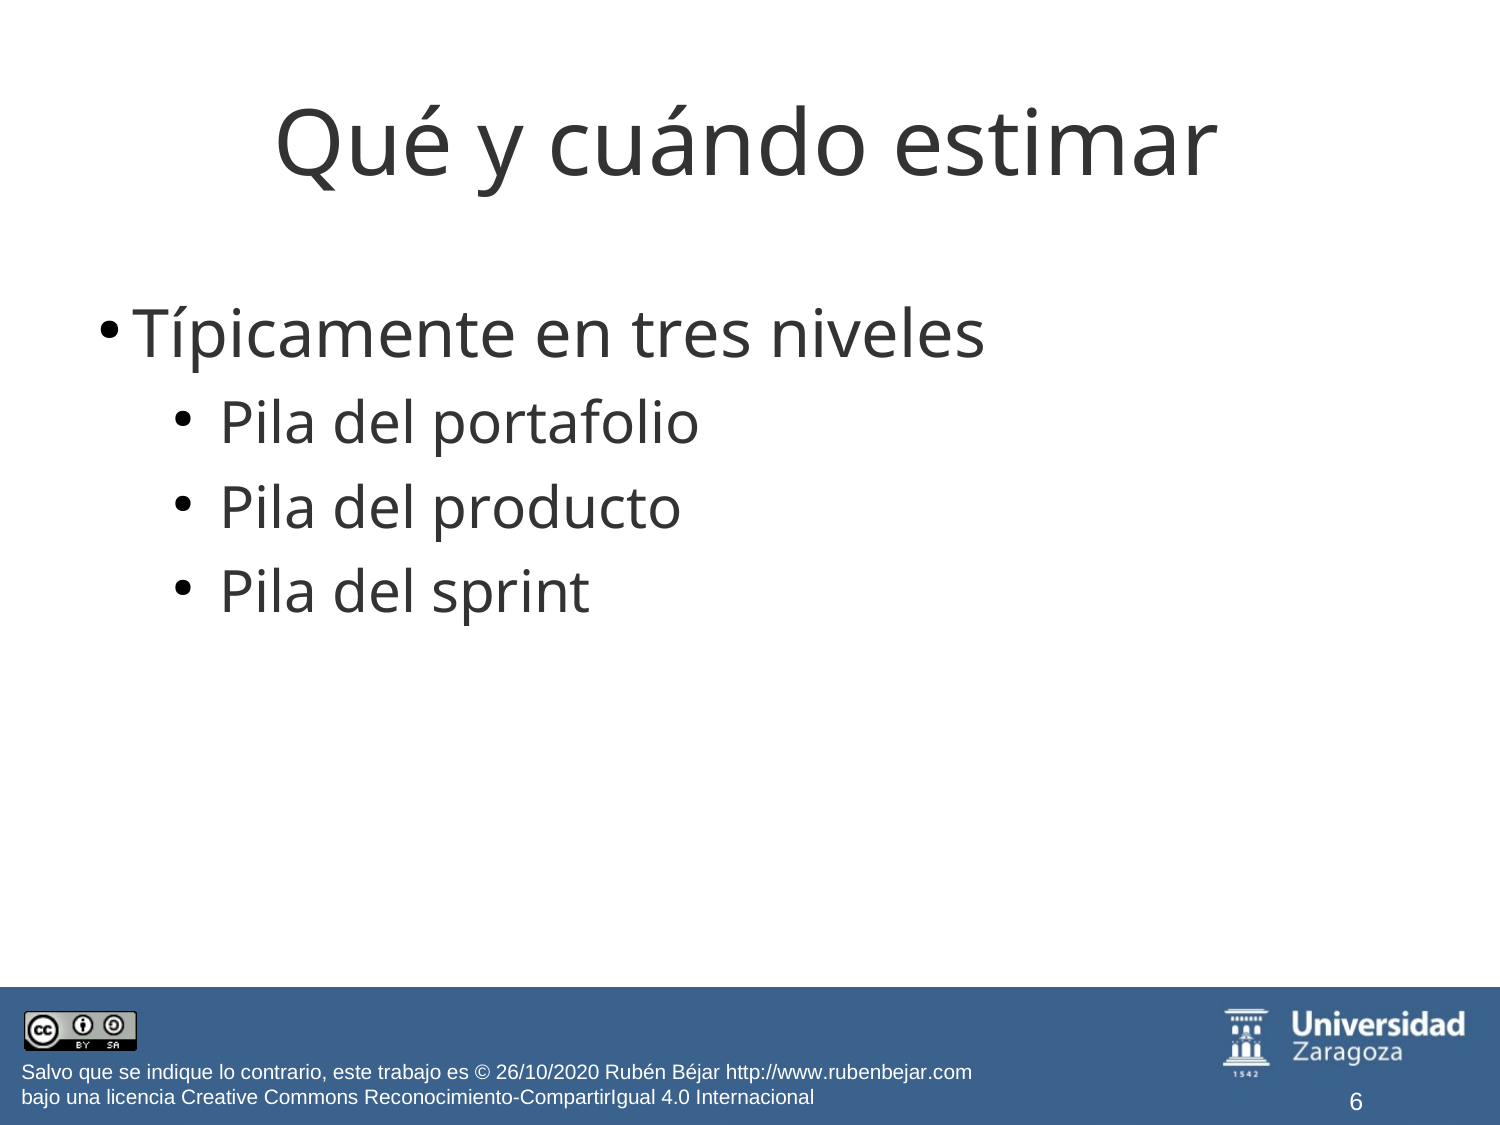

# Qué y cuándo estimar
Típicamente en tres niveles
Pila del portafolio
Pila del producto
Pila del sprint